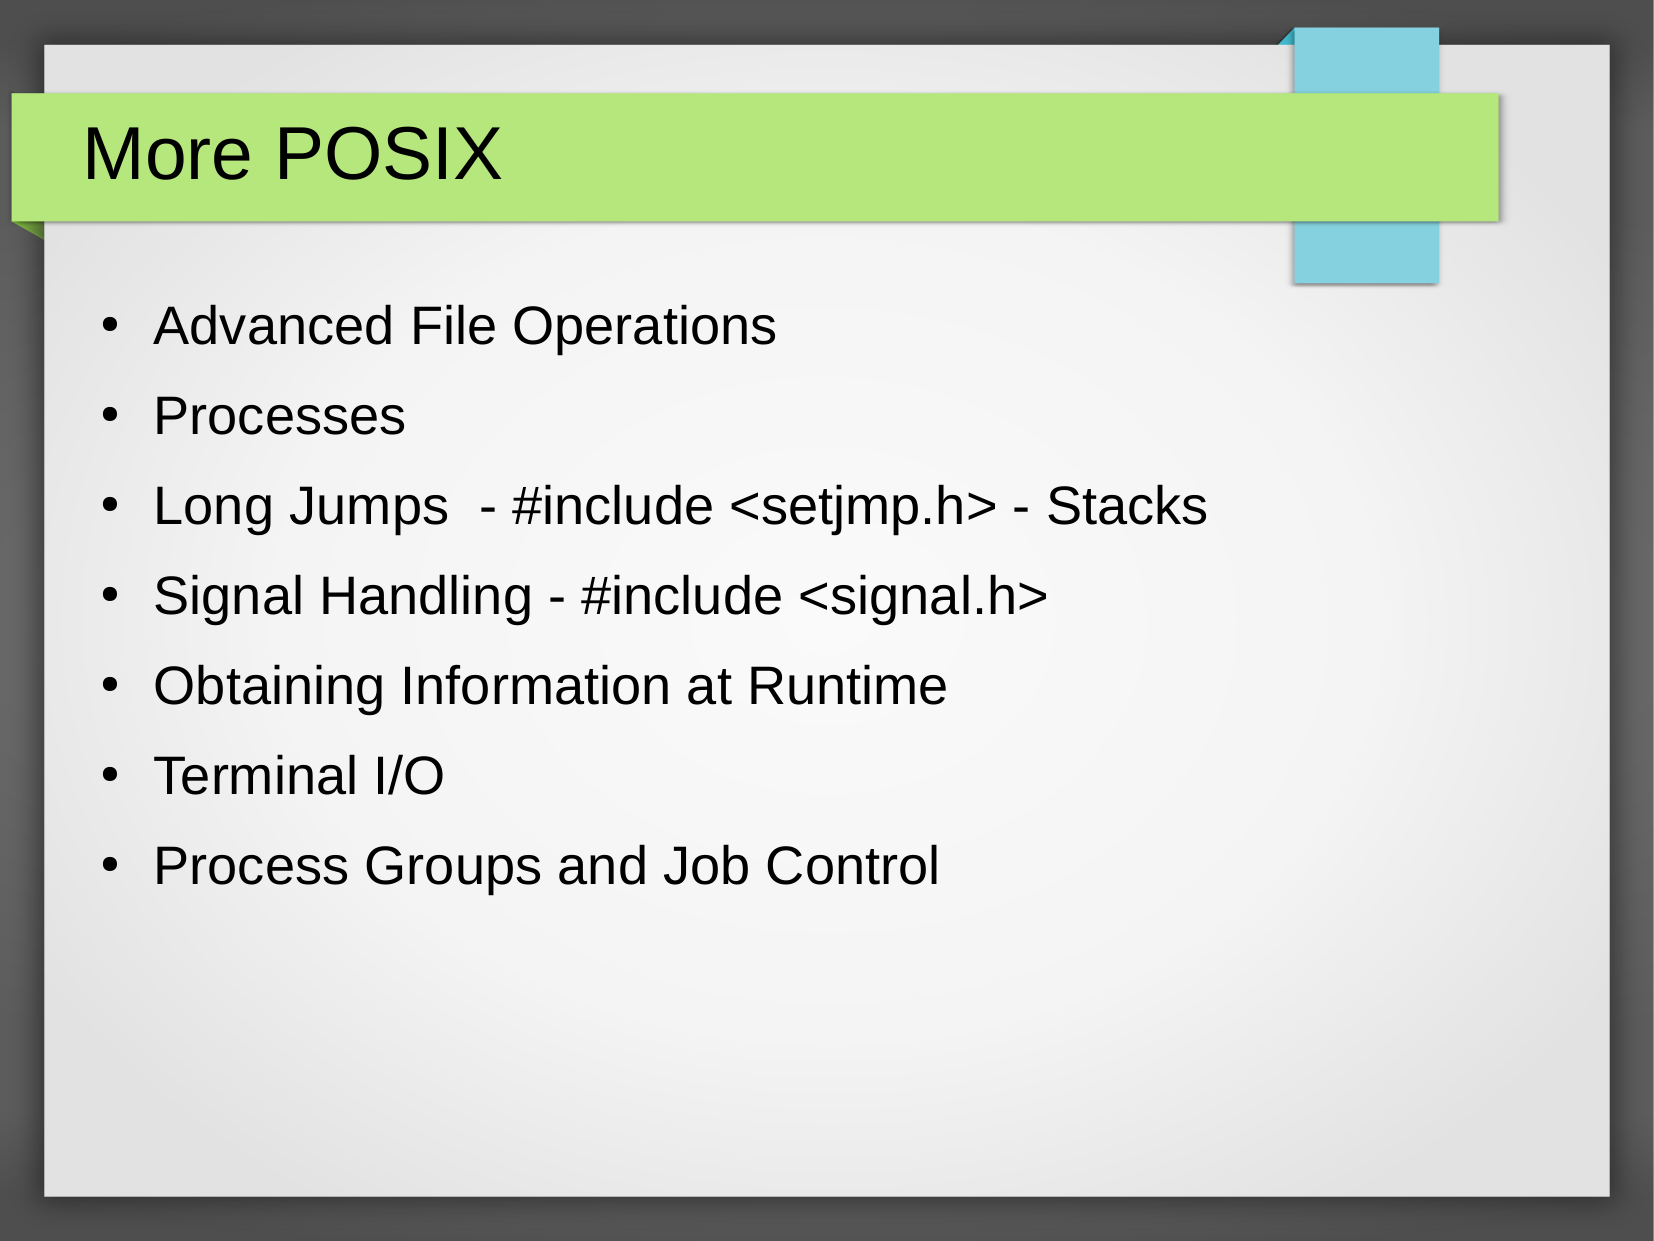

# More POSIX
Advanced File Operations
Processes
Long Jumps - #include <setjmp.h> - Stacks
Signal Handling - #include <signal.h>
Obtaining Information at Runtime
Terminal I/O
Process Groups and Job Control